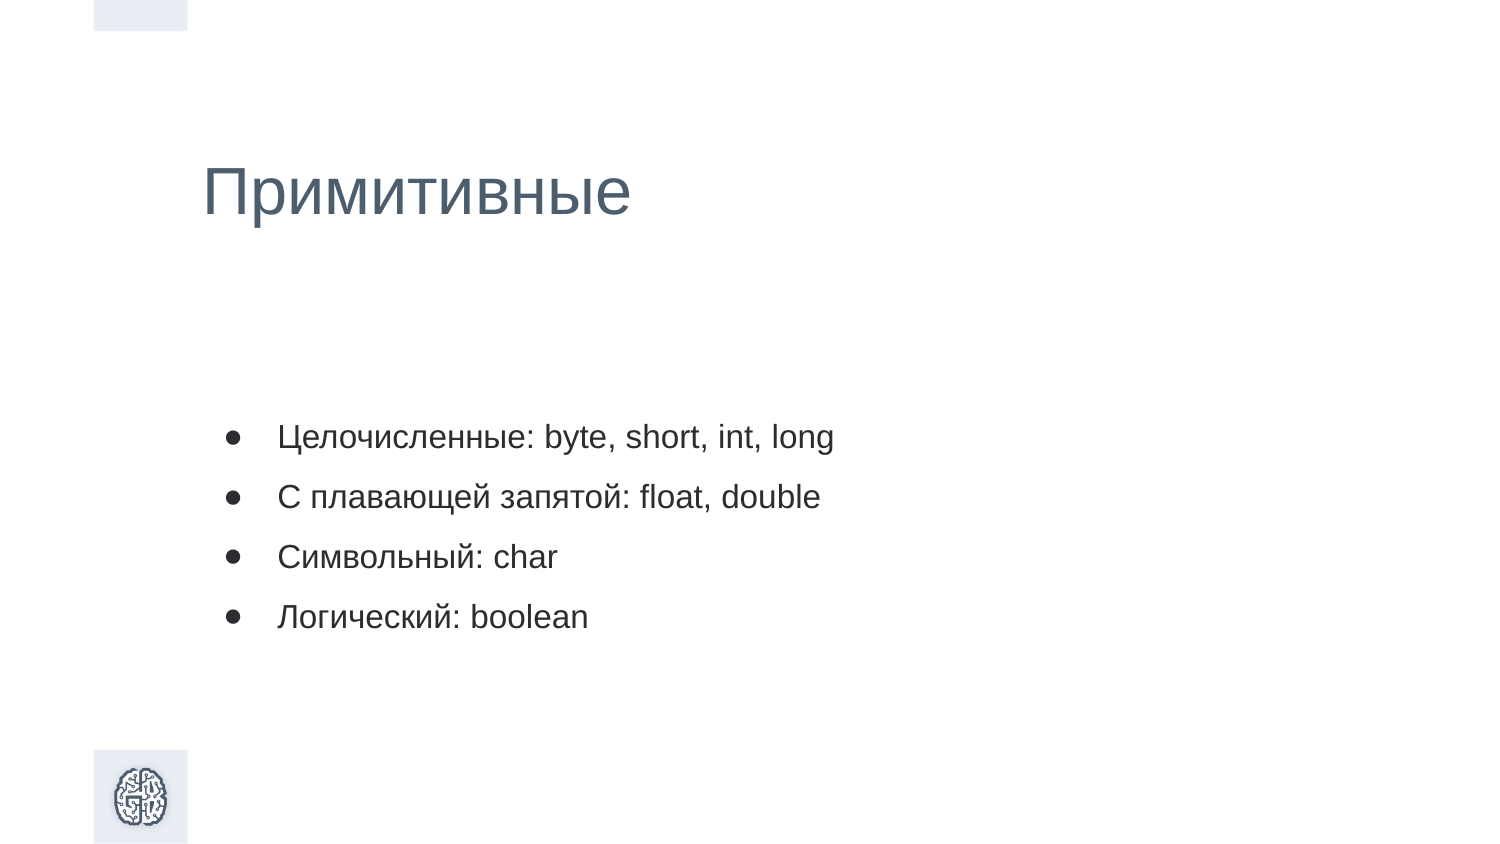

Примитивные
Целочисленные: byte, short, int, long
С плавающей запятой: float, double
Символьный: char
Логический: boolean